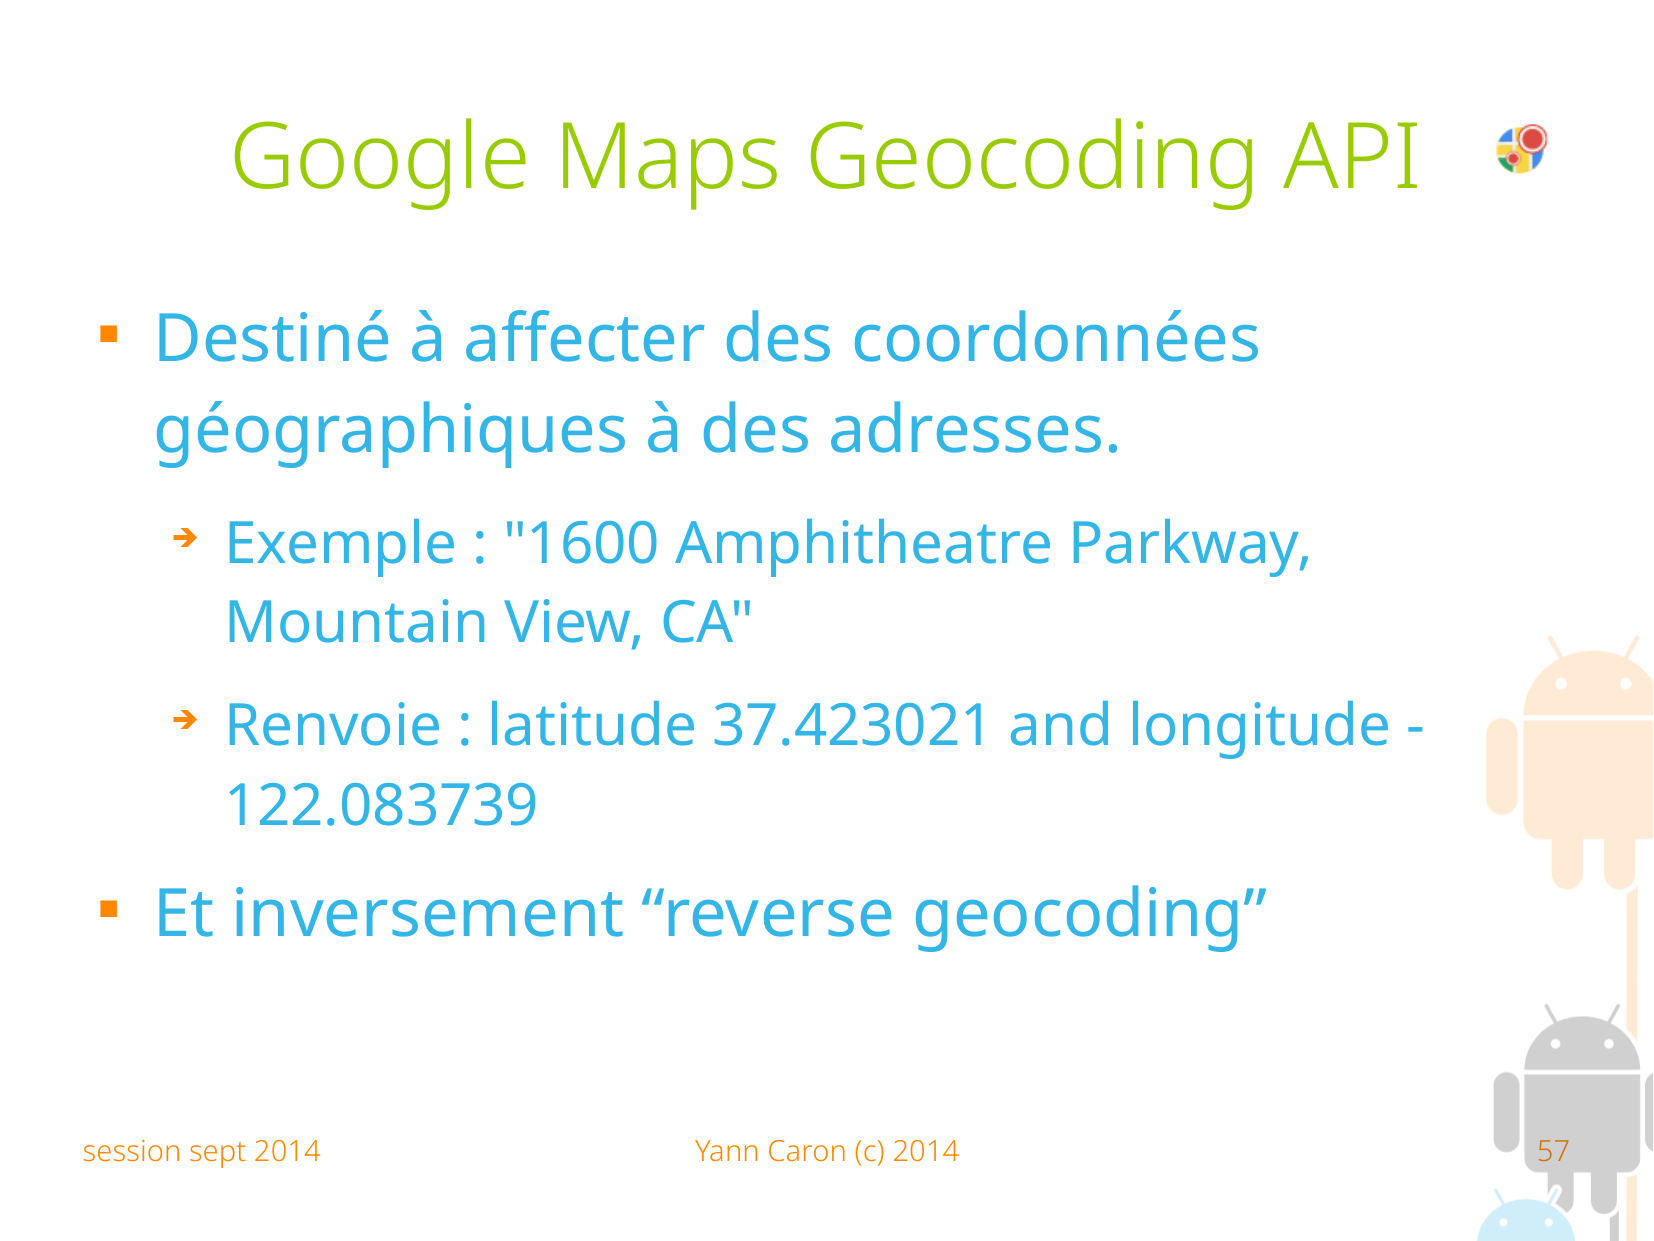

# Google Maps Geocoding API
Destiné à affecter des coordonnées géographiques à des adresses.
Exemple : "1600 Amphitheatre Parkway, Mountain View, CA"
Renvoie : latitude 37.423021 and longitude -122.083739
Et inversement “reverse geocoding”
session sept 2014
Yann Caron (c) 2014
57